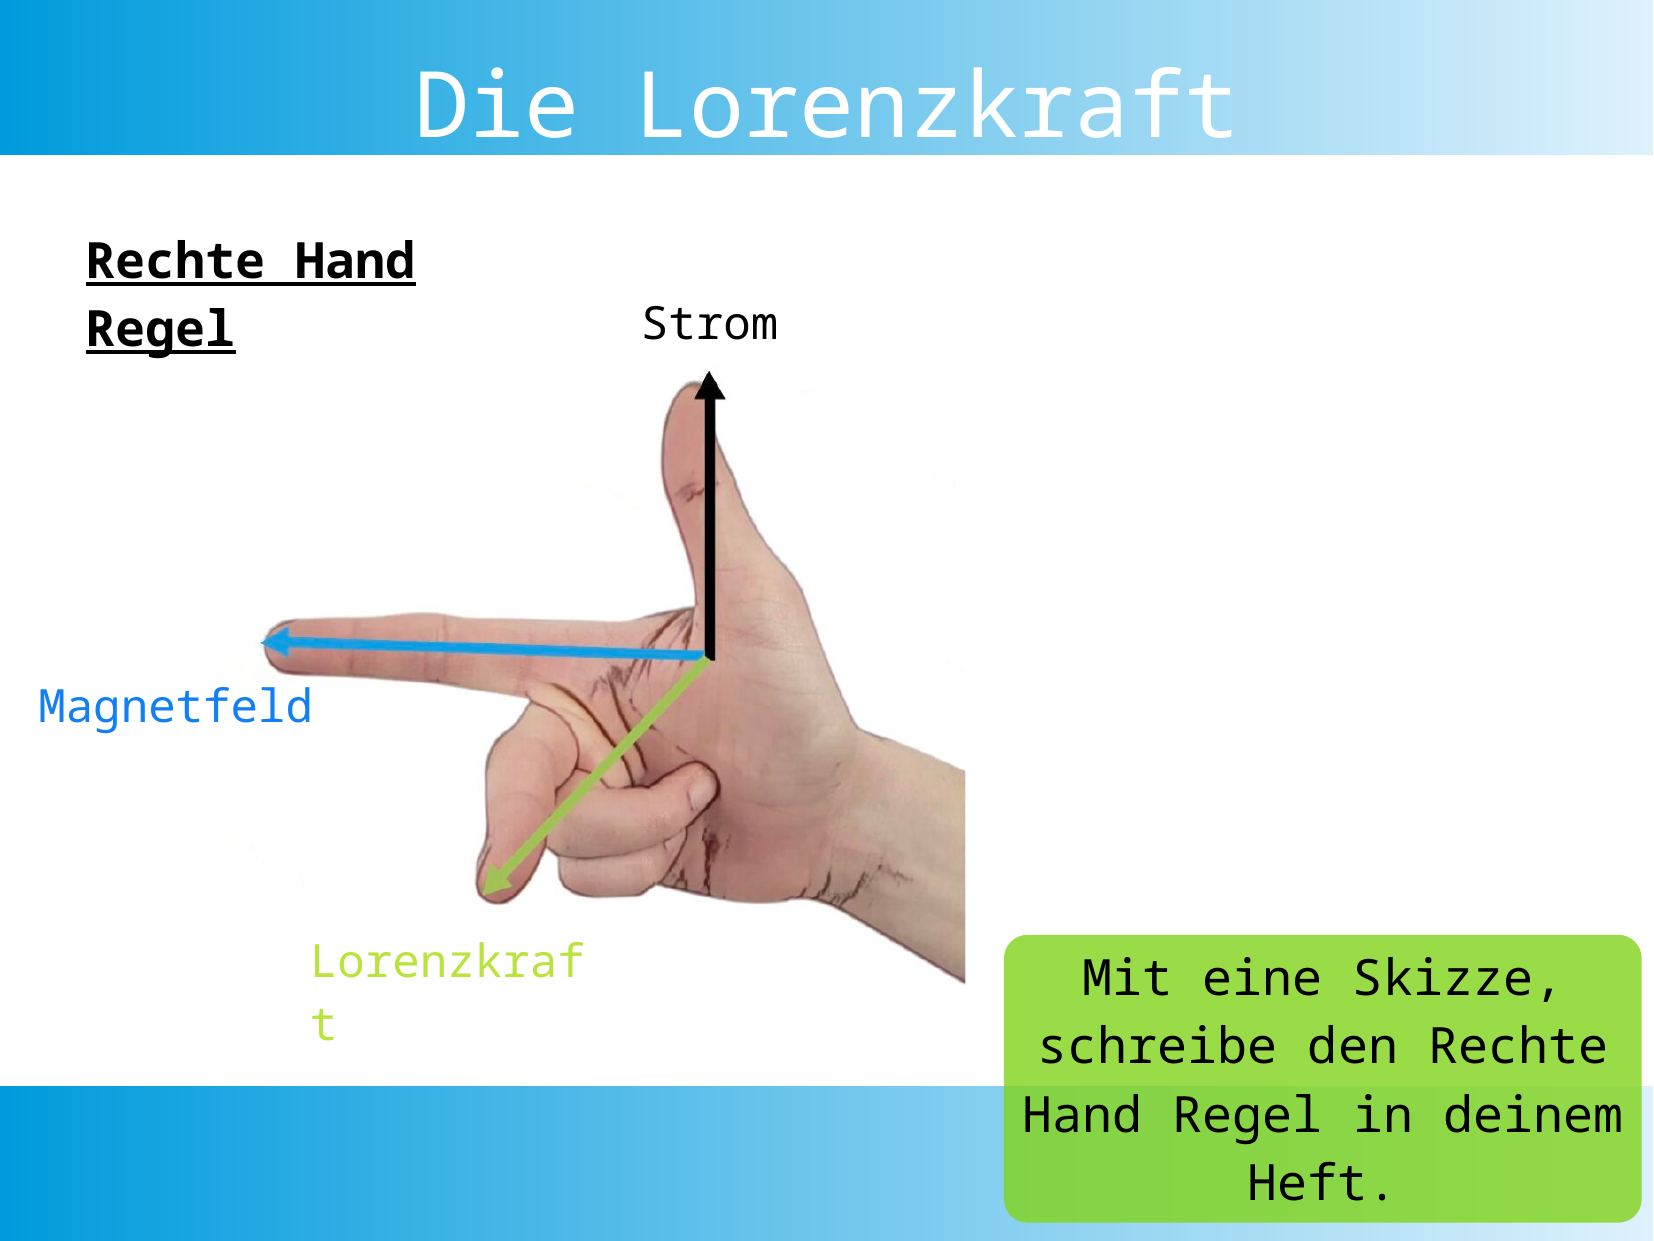

# Die Lorenzkraft
Rechte Hand Regel
Strom
Magnetfeld
Lorenzkraft
Mit eine Skizze, schreibe den Rechte Hand Regel in deinem Heft.